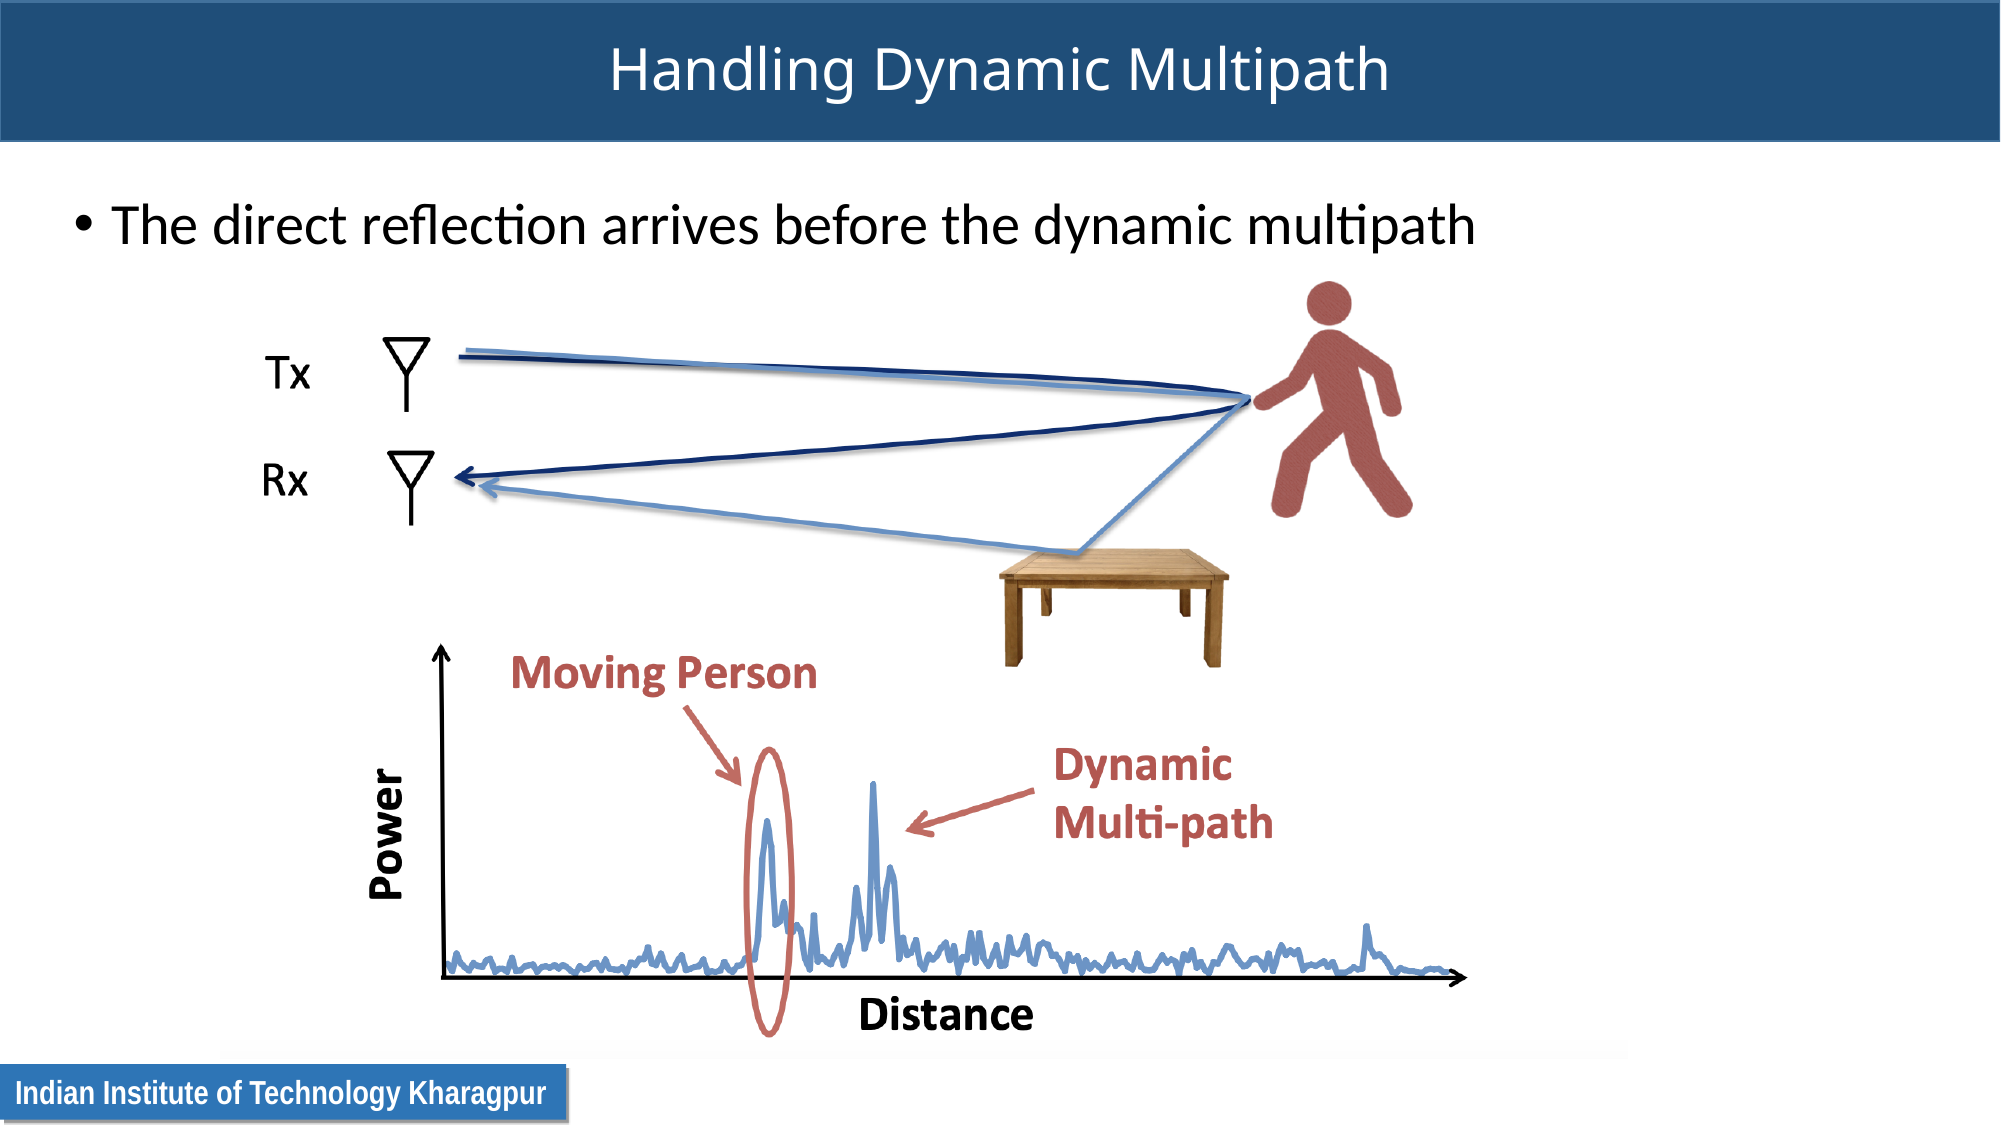

Handling Dynamic Multipath
# The direct reflection arrives before the dynamic multipath